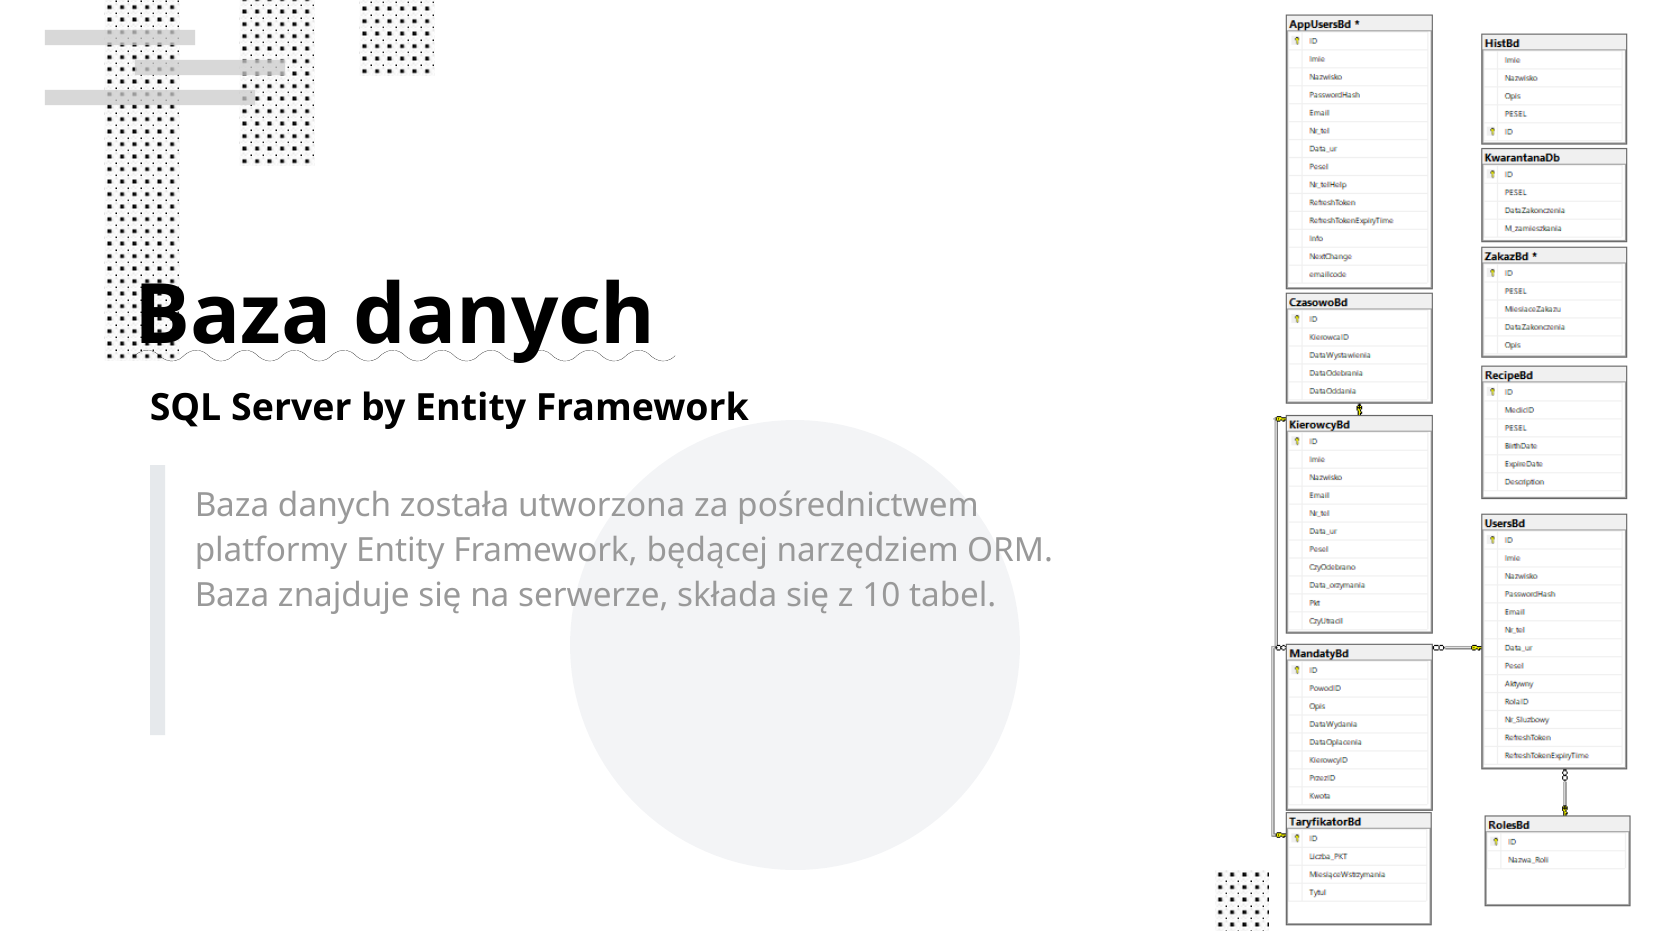

Baza danych
SQL Server by Entity Framework
Baza danych została utworzona za pośrednictwem platformy Entity Framework, będącej narzędziem ORM.
Baza znajduje się na serwerze, składa się z 10 tabel.